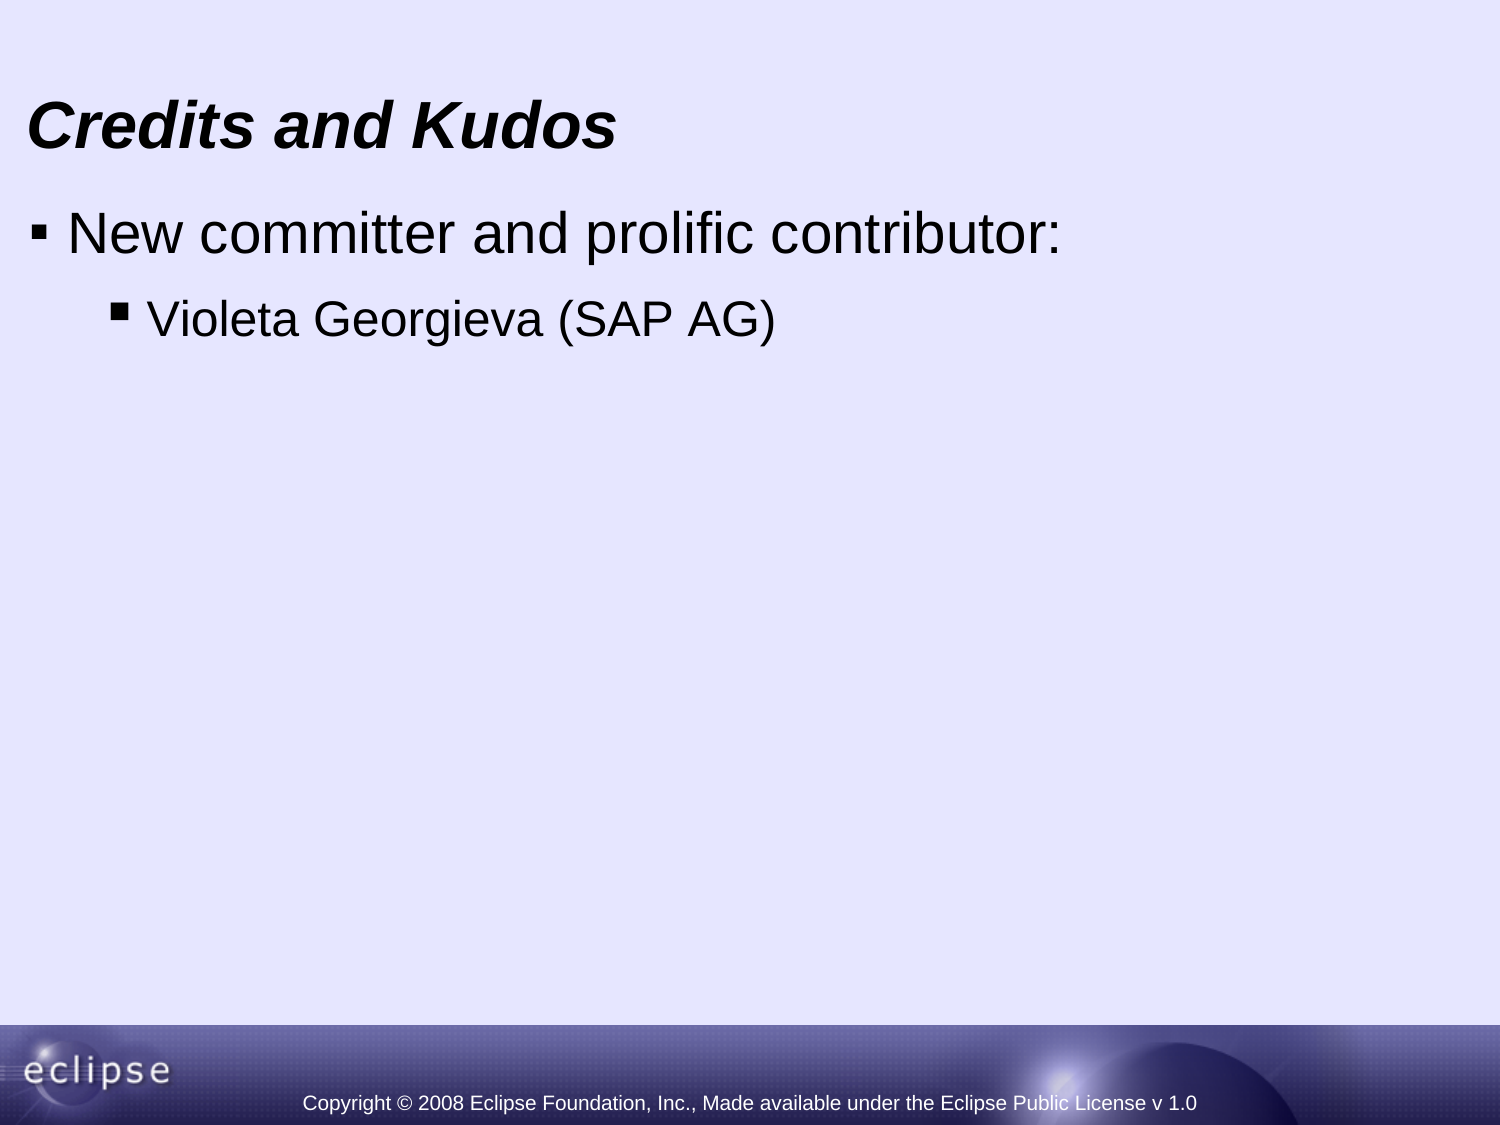

# Credits and Kudos
New committer and prolific contributor:
Violeta Georgieva (SAP AG)